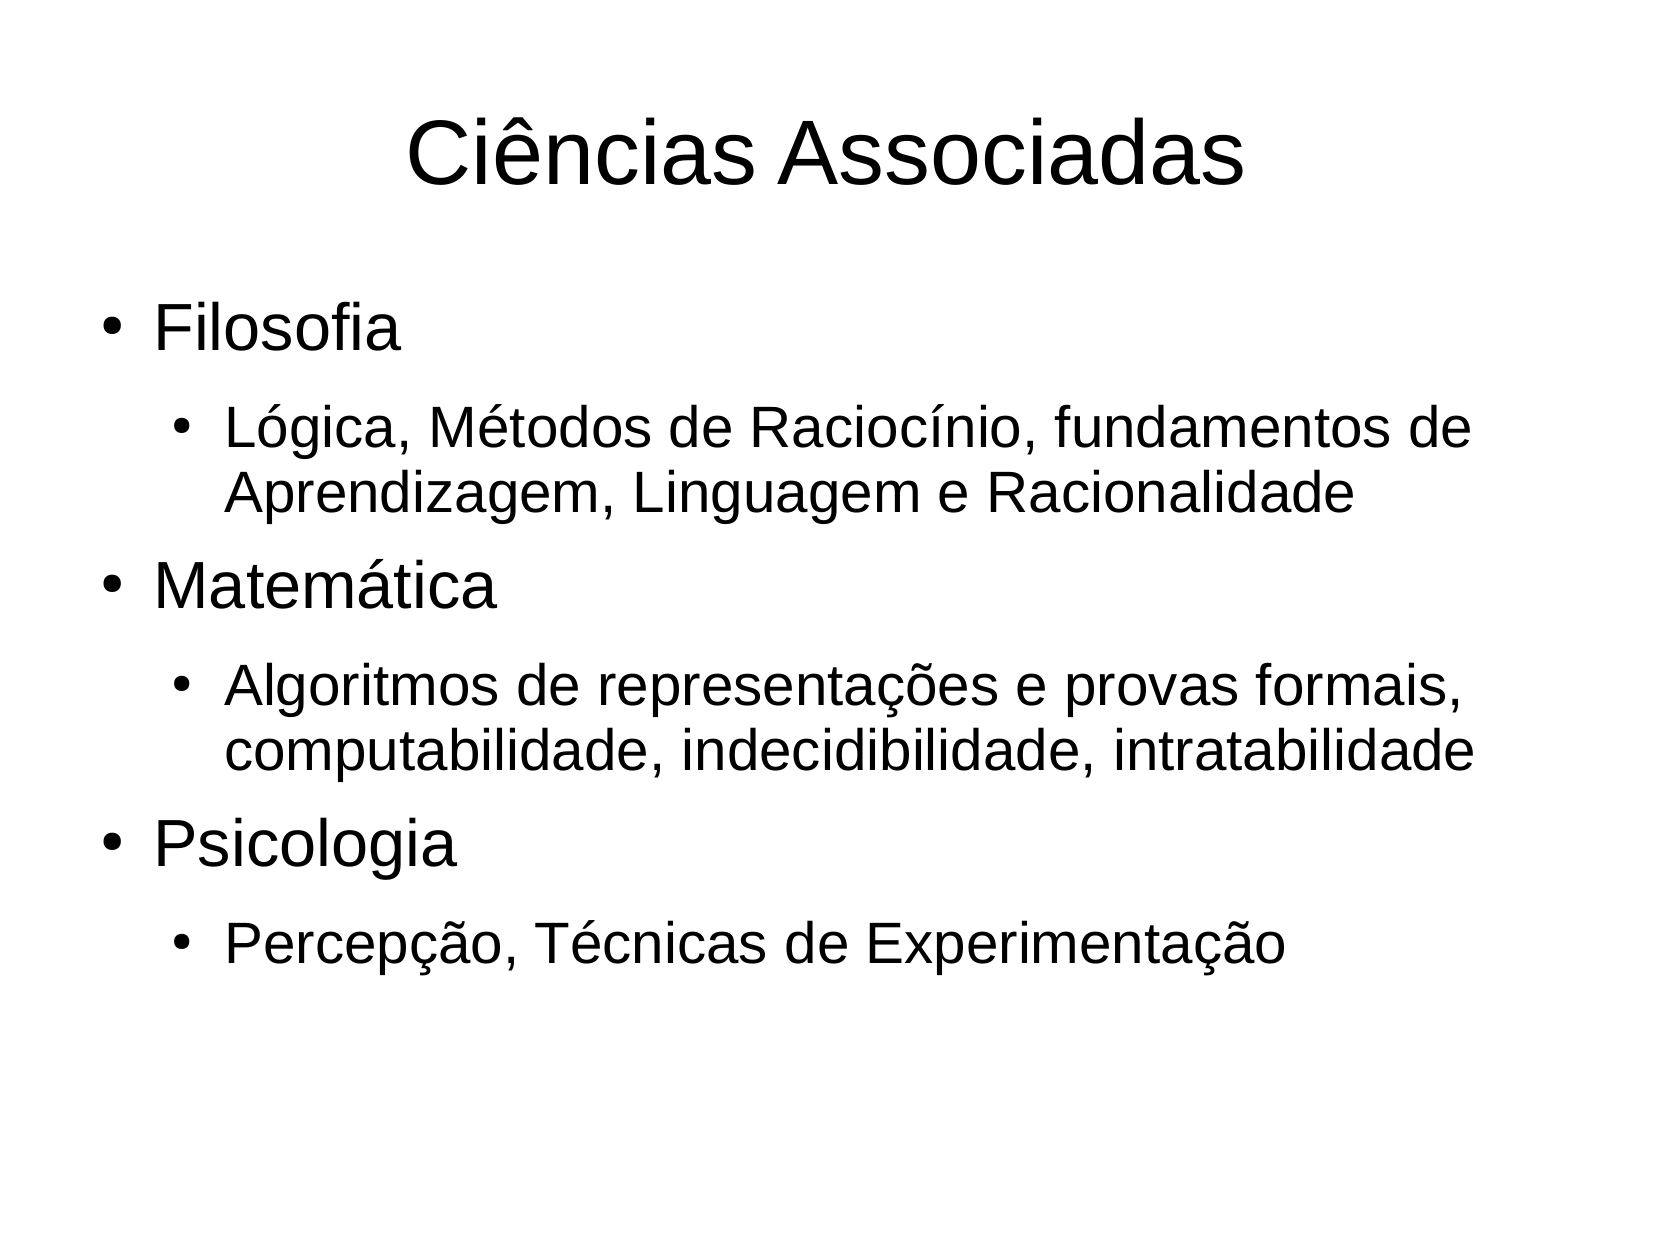

# Ciências Associadas
Filosofia
Lógica, Métodos de Raciocínio, fundamentos de Aprendizagem, Linguagem e Racionalidade
Matemática
Algoritmos de representações e provas formais, computabilidade, indecidibilidade, intratabilidade
Psicologia
Percepção, Técnicas de Experimentação